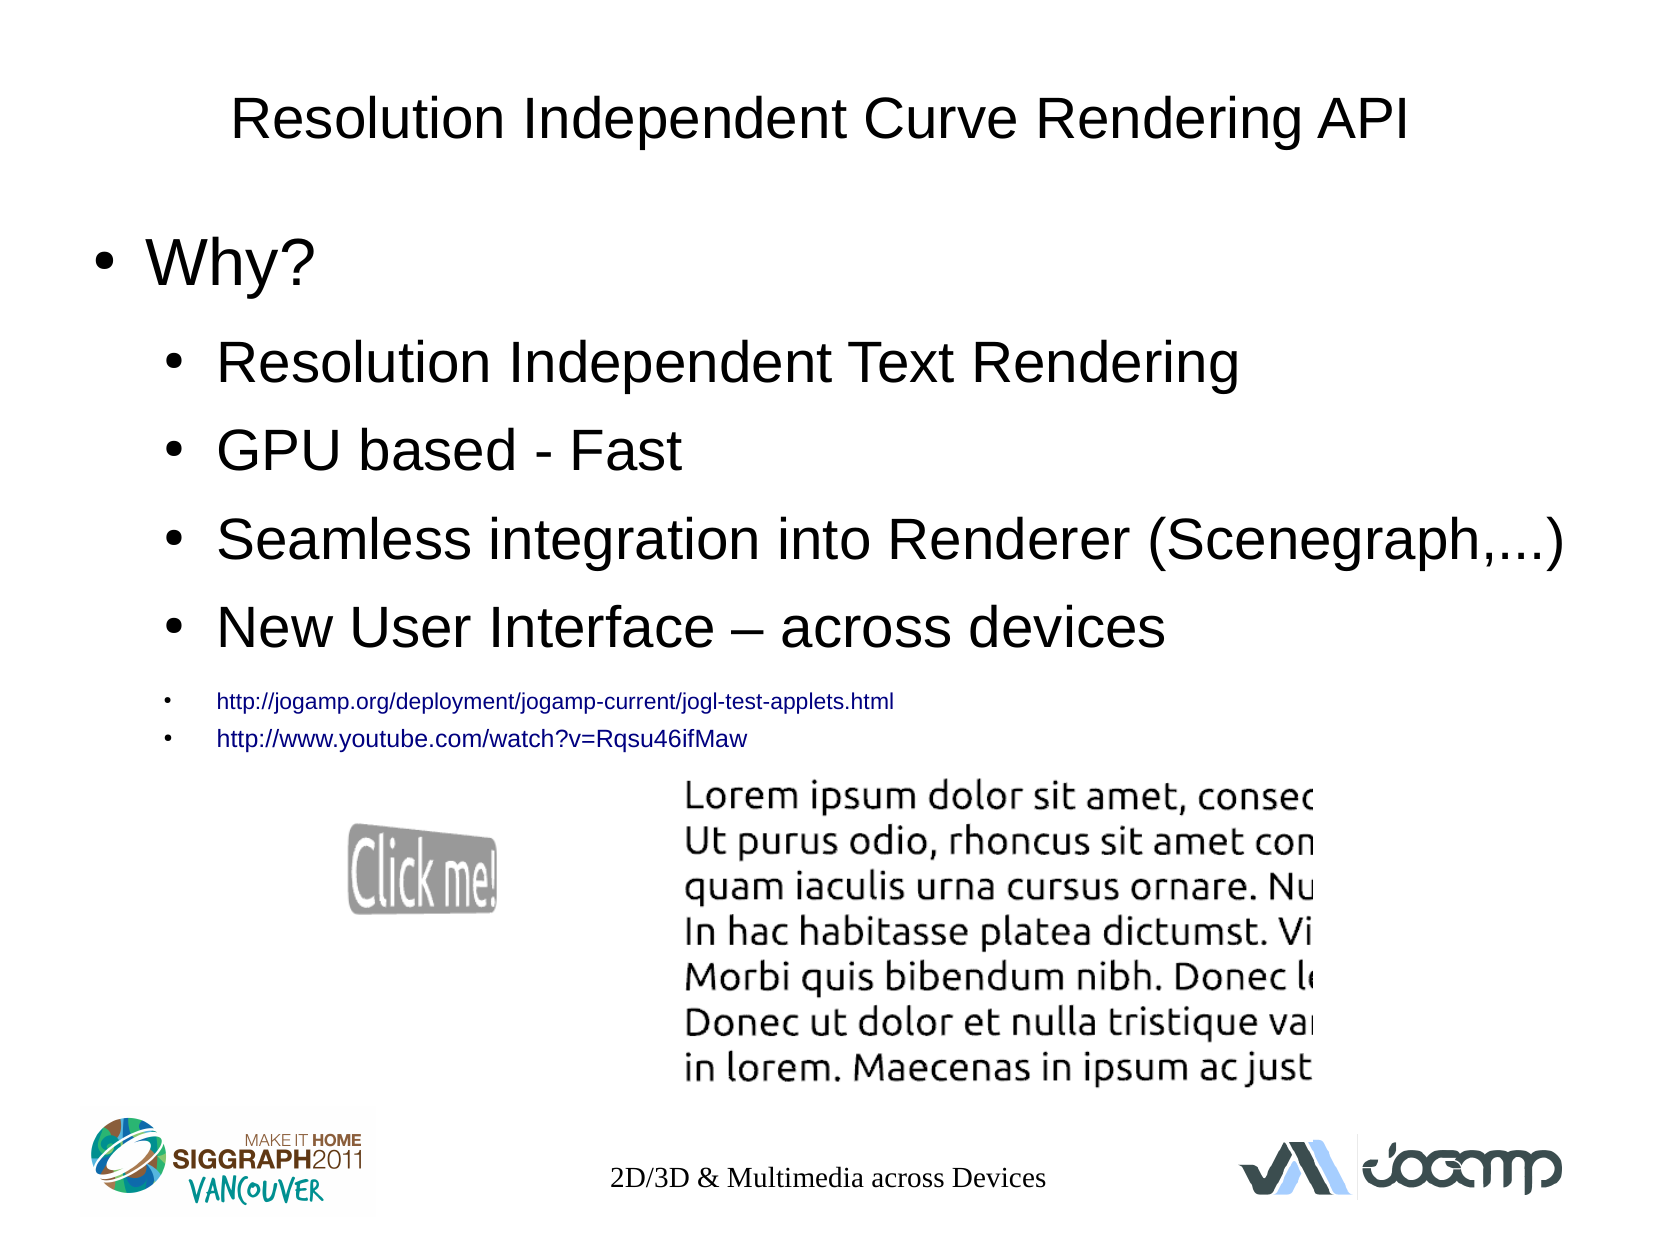

# Resolution Independent Curve Rendering API
Why?
Resolution Independent Text Rendering
GPU based - Fast
Seamless integration into Renderer (Scenegraph,...)
New User Interface – across devices
http://jogamp.org/deployment/jogamp-current/jogl-test-applets.html
http://www.youtube.com/watch?v=Rqsu46ifMaw
2D/3D & Multimedia across Devices